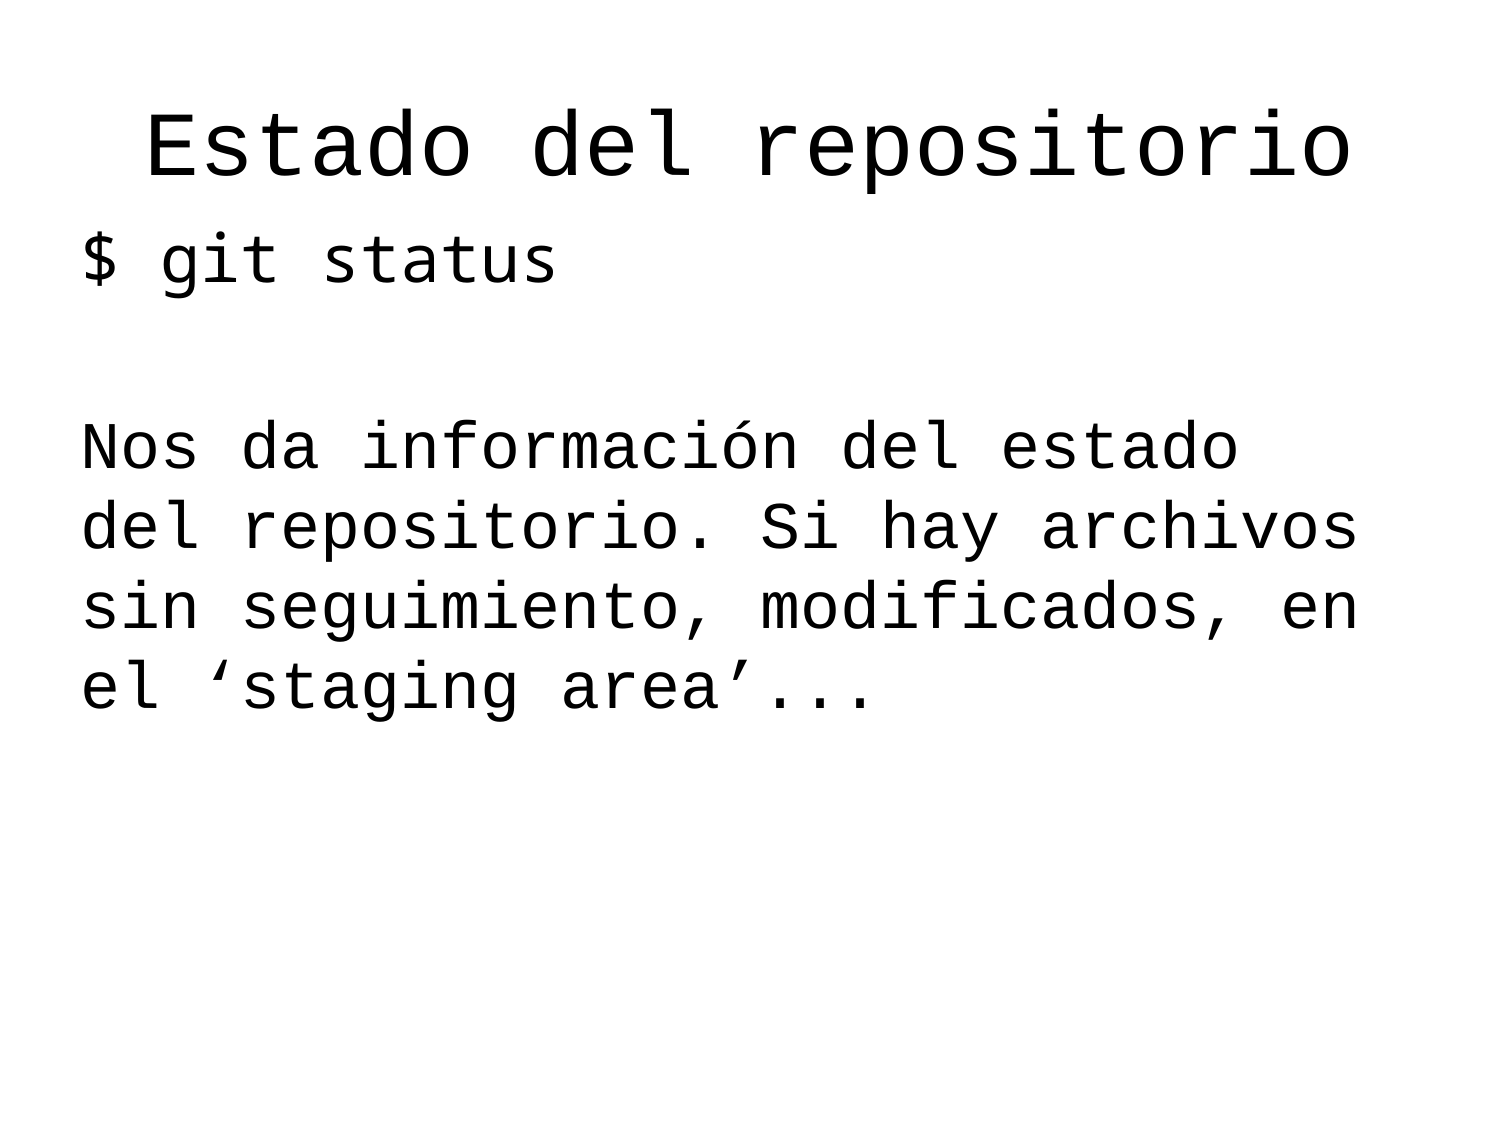

# Estado del repositorio
$ git status
Nos da información del estado del repositorio. Si hay archivos sin seguimiento, modificados, en el ‘staging area’...